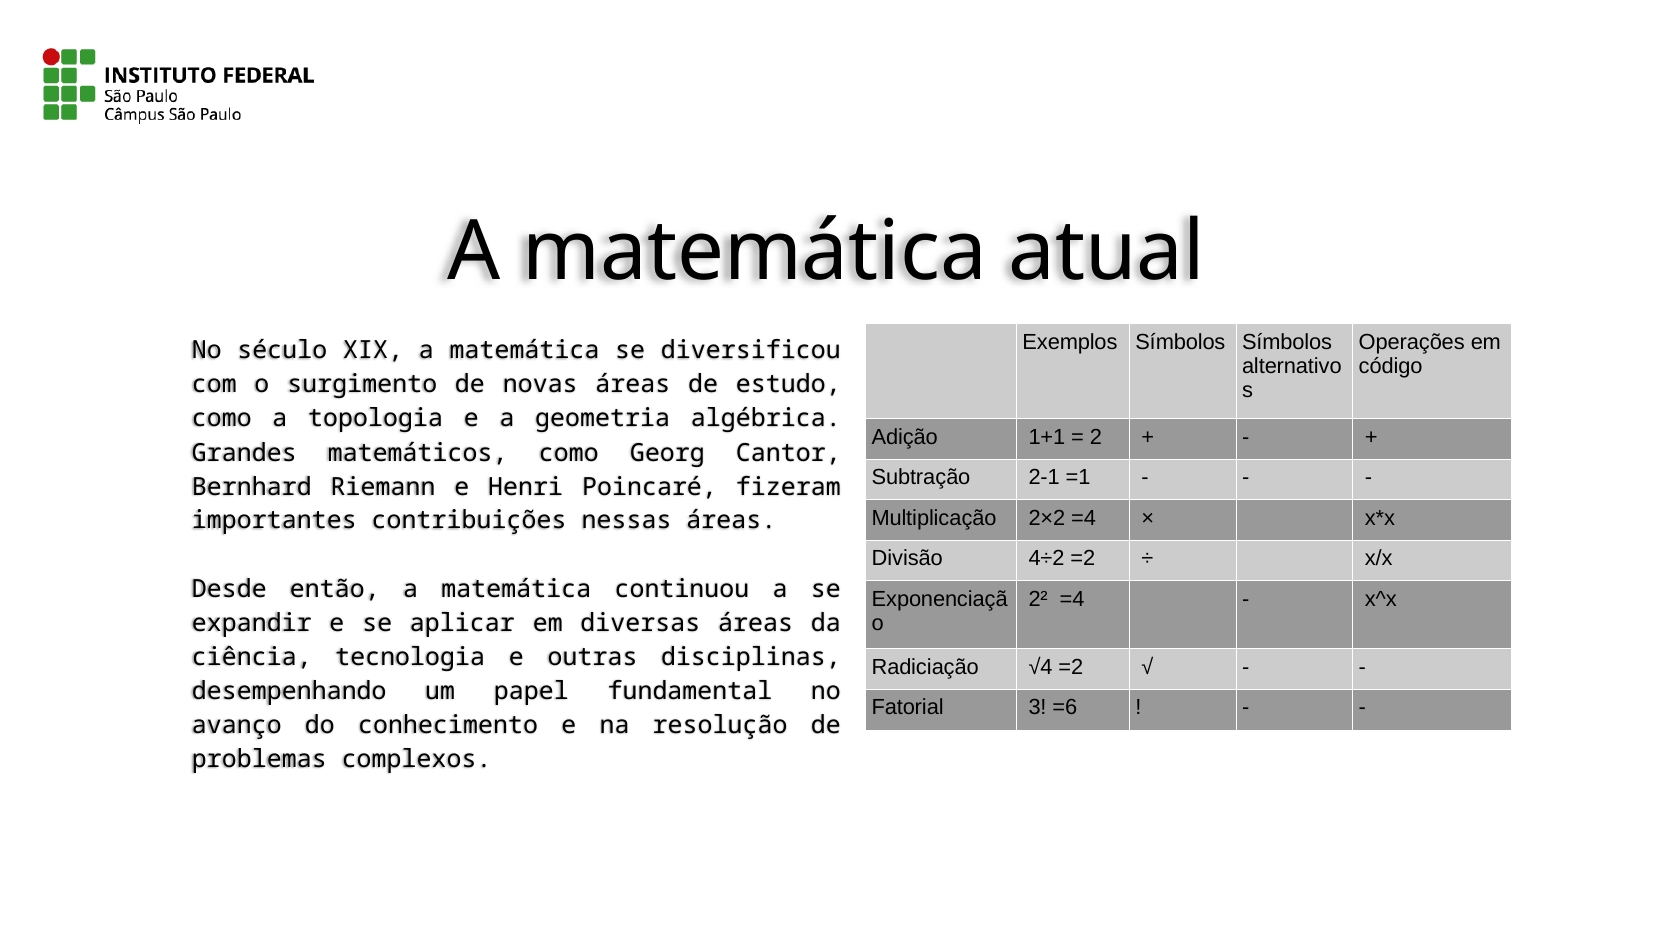

# A matemática atual
| | Exemplos | Símbolos | Símbolos alternativos | Operações em código |
| --- | --- | --- | --- | --- |
| Adição | 1+1 = 2 | + | - | + |
| Subtração | 2-1 =1 | - | - | - |
| Multiplicação | 2×2 =4 | × | | x\*x |
| Divisão | 4÷2 =2 | ÷ | | x/x |
| Exponenciação | 2² =4 | | - | x^x |
| Radiciação | √4 =2 | √ | - | - |
| Fatorial | 3! =6 | ! | - | - |
No século XIX, a matemática se diversificou com o surgimento de novas áreas de estudo, como a topologia e a geometria algébrica. Grandes matemáticos, como Georg Cantor, Bernhard Riemann e Henri Poincaré, fizeram importantes contribuições nessas áreas.
Desde então, a matemática continuou a se expandir e se aplicar em diversas áreas da ciência, tecnologia e outras disciplinas, desempenhando um papel fundamental no avanço do conhecimento e na resolução de problemas complexos.